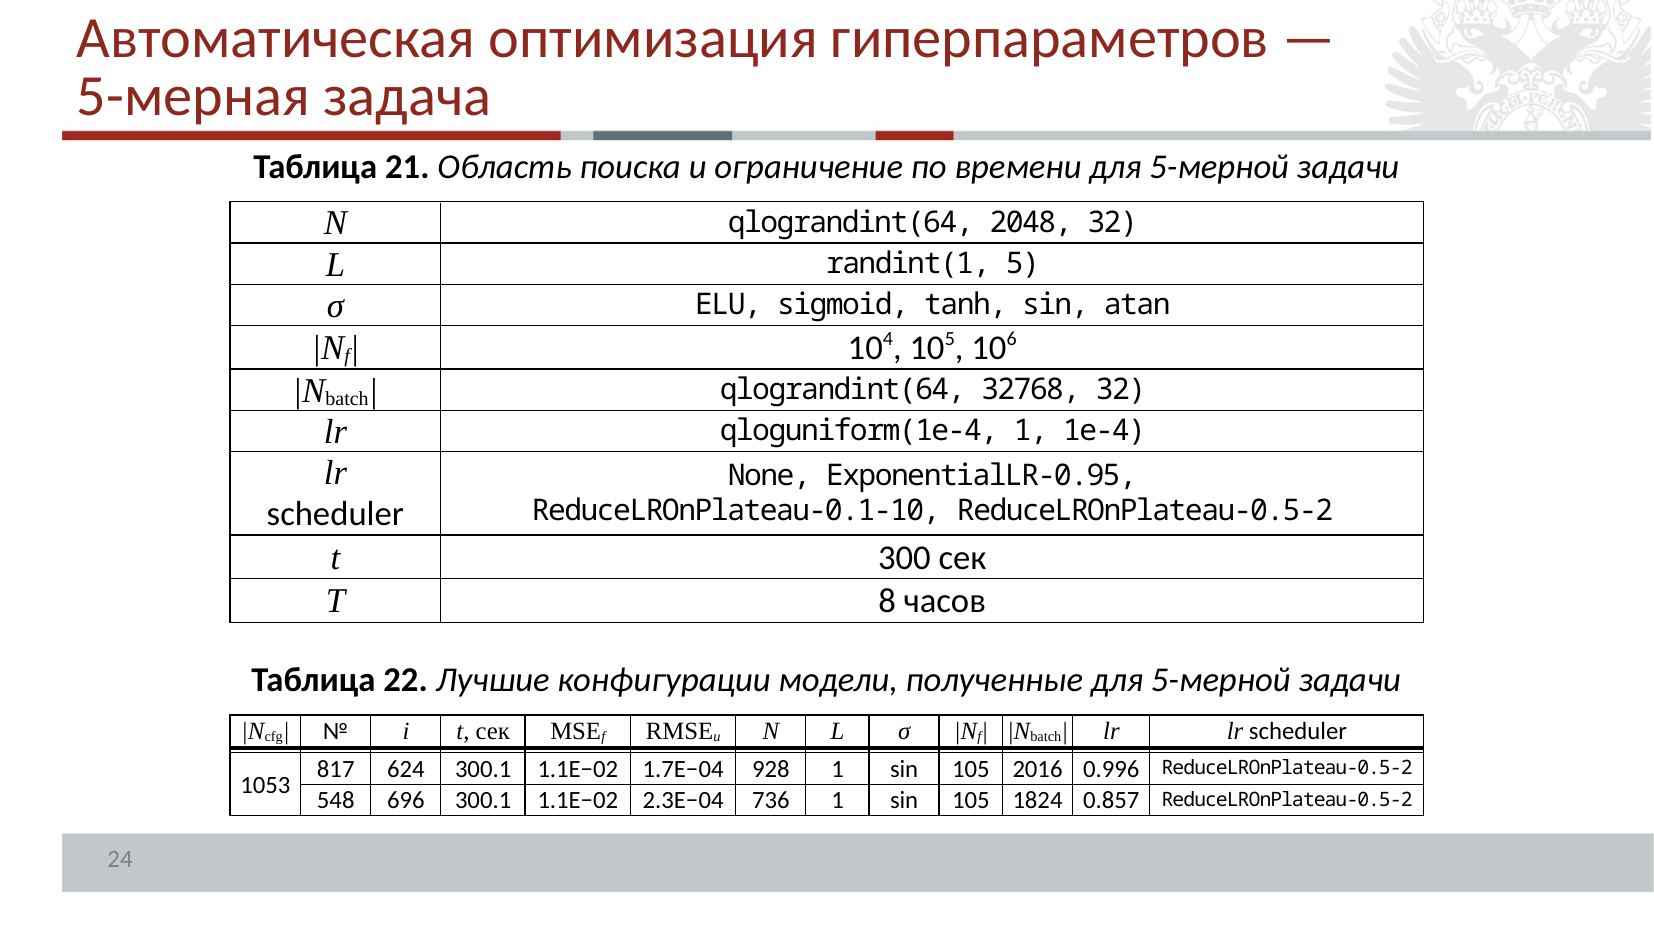

# Автоматическая оптимизация гиперпараметров —
5-мерная задача
24